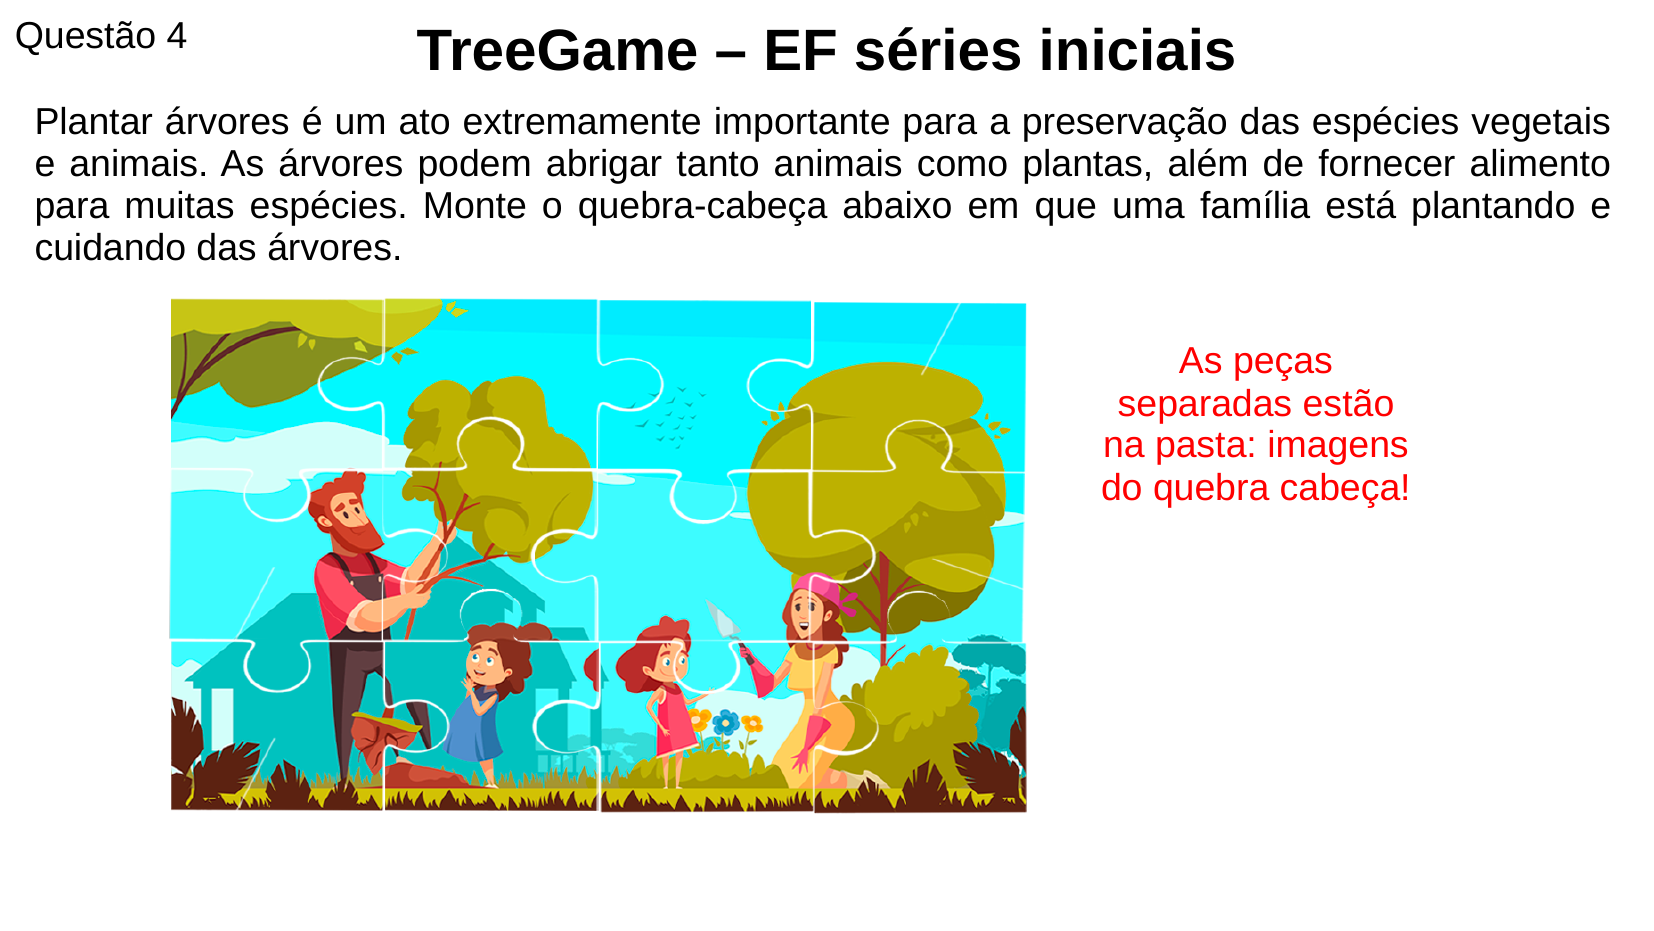

# TreeGame – EF séries iniciais
Questão 4
Plantar árvores é um ato extremamente importante para a preservação das espécies vegetais e animais. As árvores podem abrigar tanto animais como plantas, além de fornecer alimento para muitas espécies. Monte o quebra-cabeça abaixo em que uma família está plantando e cuidando das árvores.
As peças separadas estão na pasta: imagens do quebra cabeça!